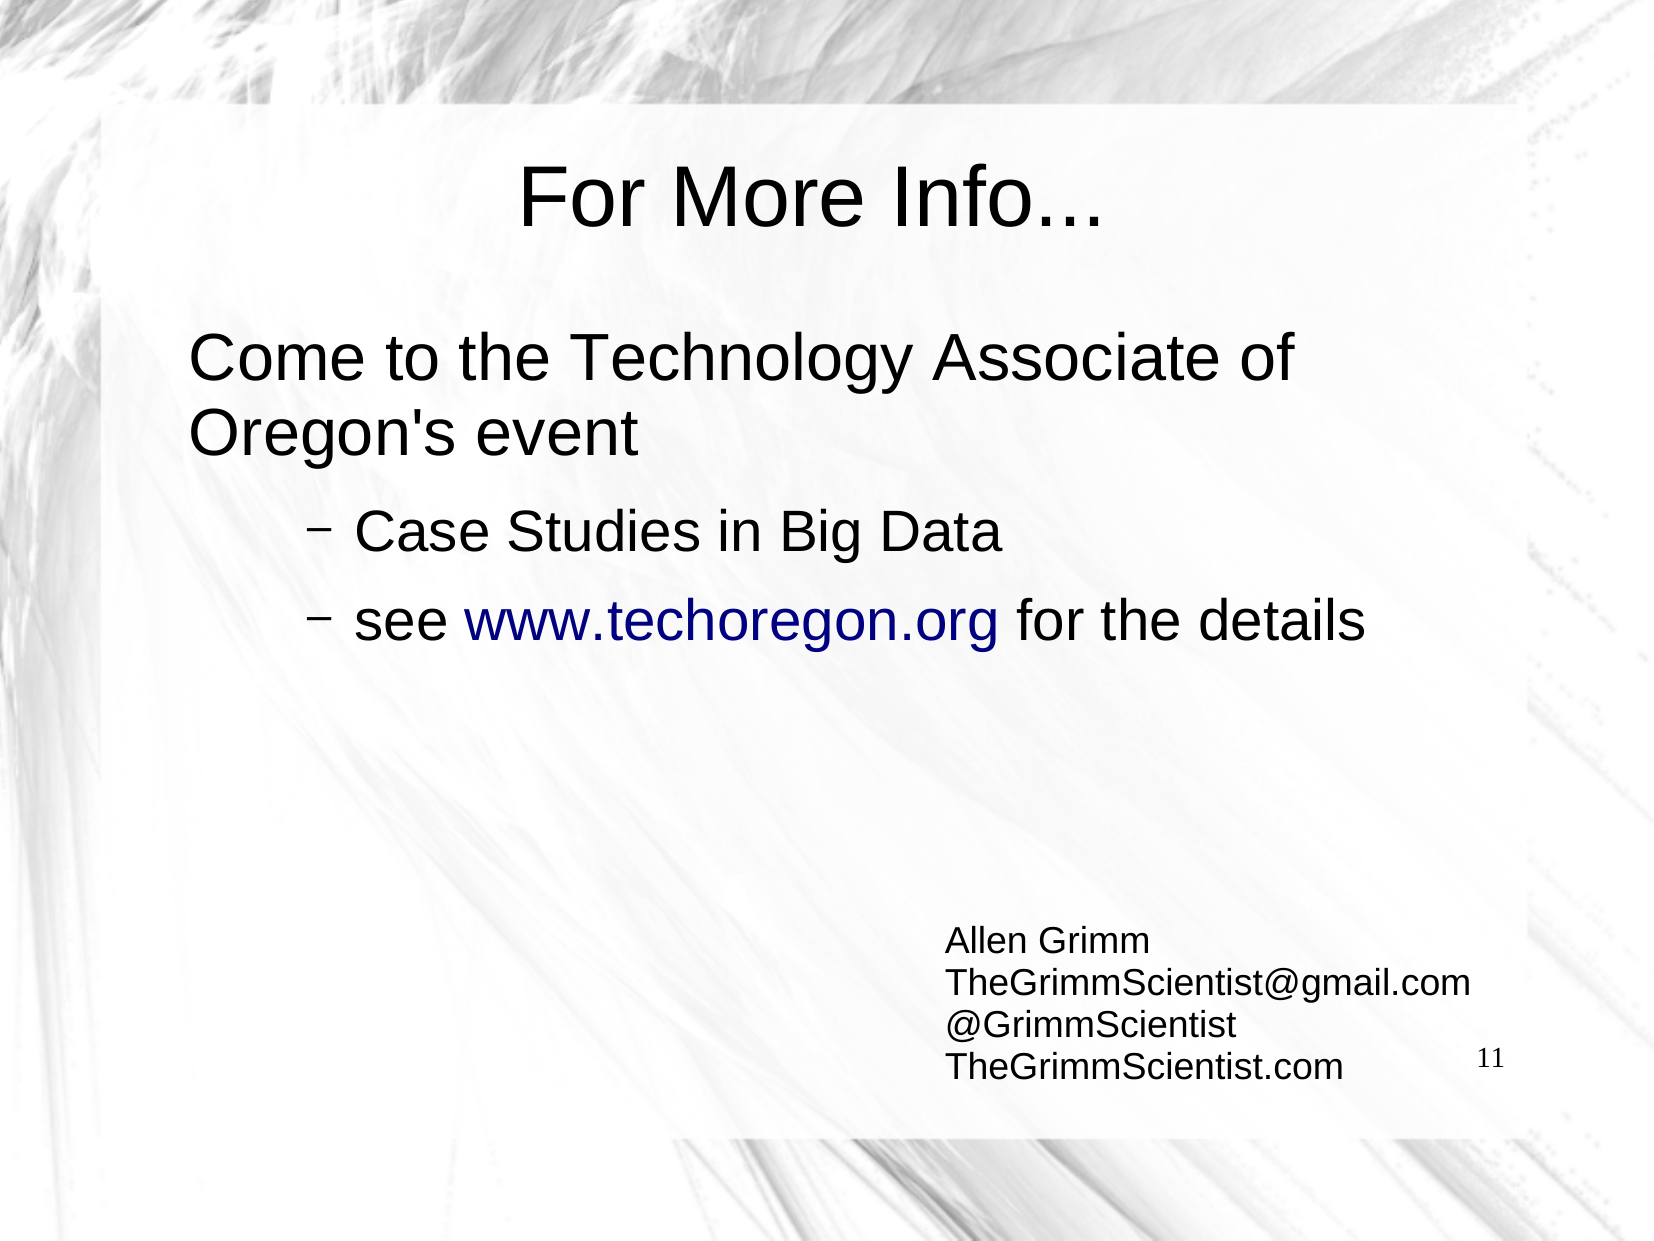

# For More Info...
Come to the Technology Associate of Oregon's event
Case Studies in Big Data
see www.techoregon.org for the details
Allen Grimm
TheGrimmScientist@gmail.com
@GrimmScientist
TheGrimmScientist.com
11